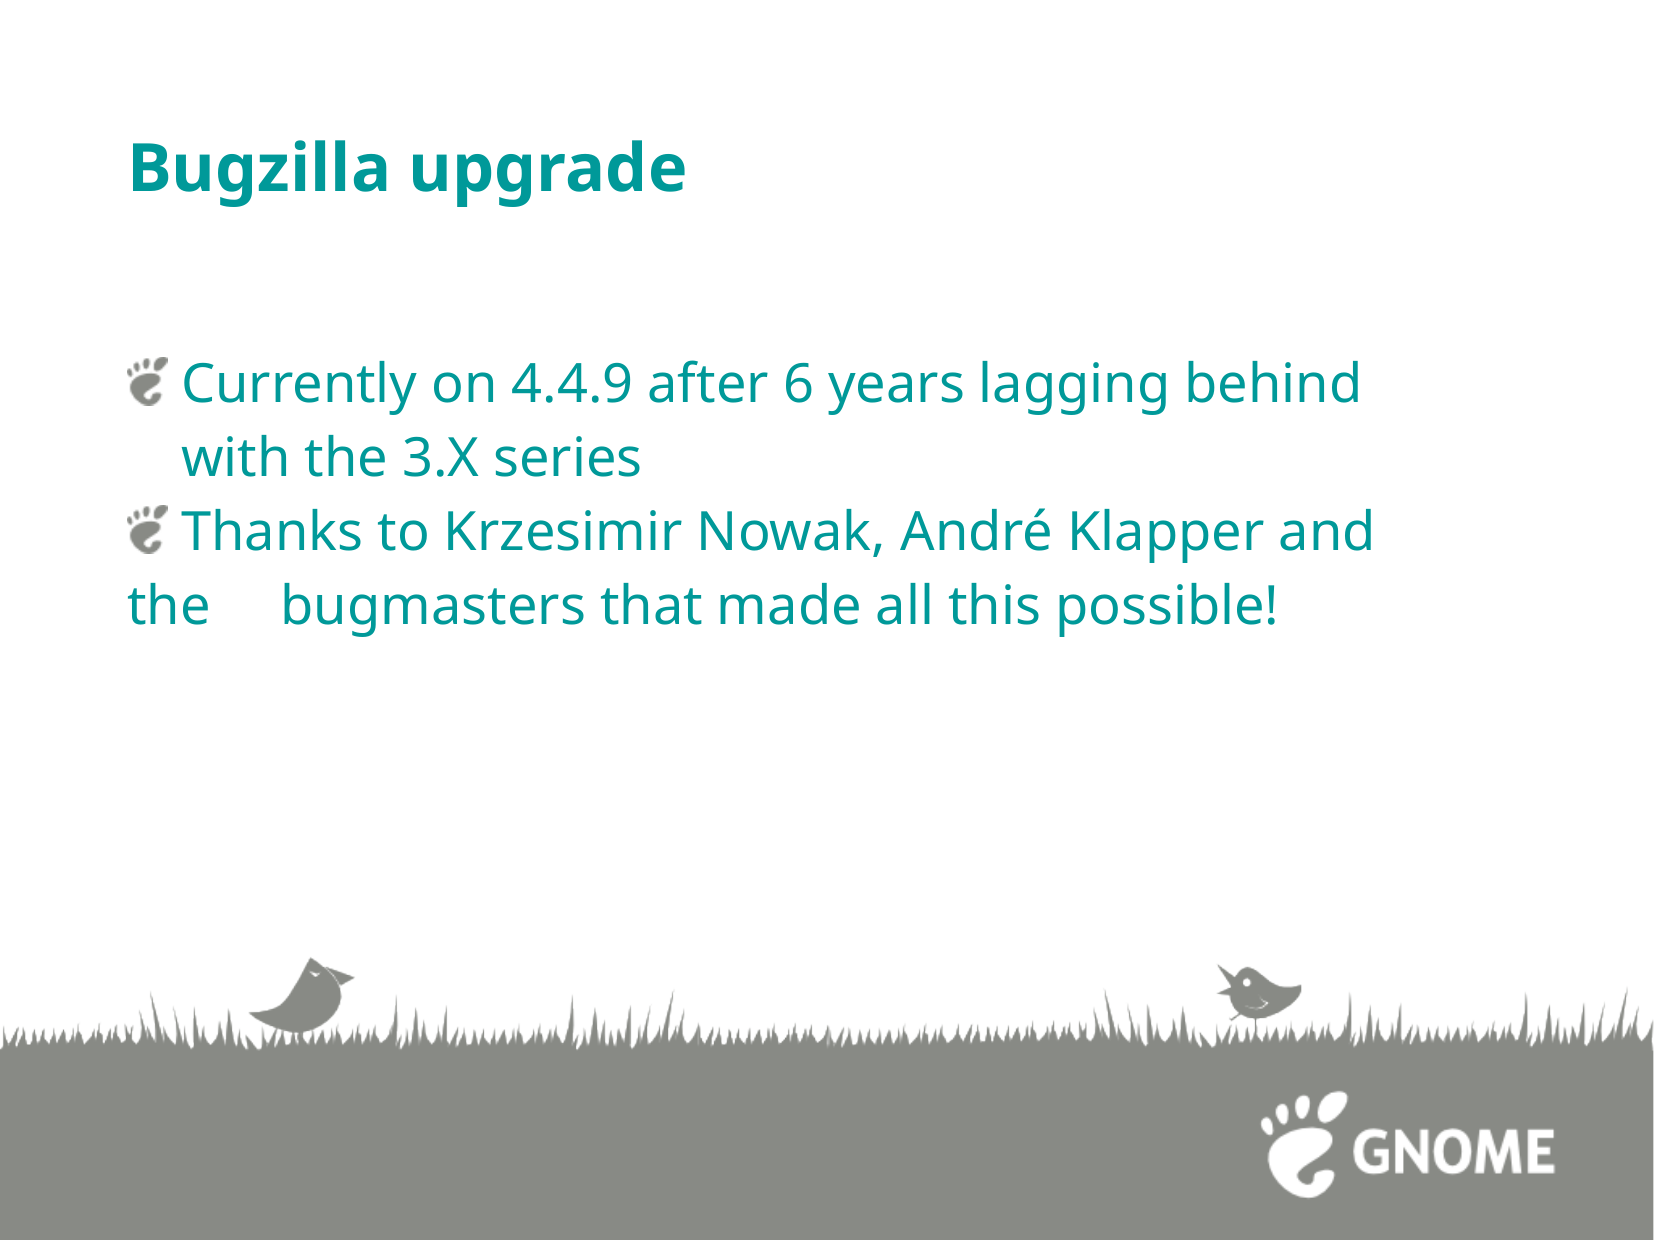

Bugzilla upgrade
 Currently on 4.4.9 after 6 years lagging behind
 with the 3.X series
 Thanks to Krzesimir Nowak, André Klapper and the bugmasters that made all this possible!